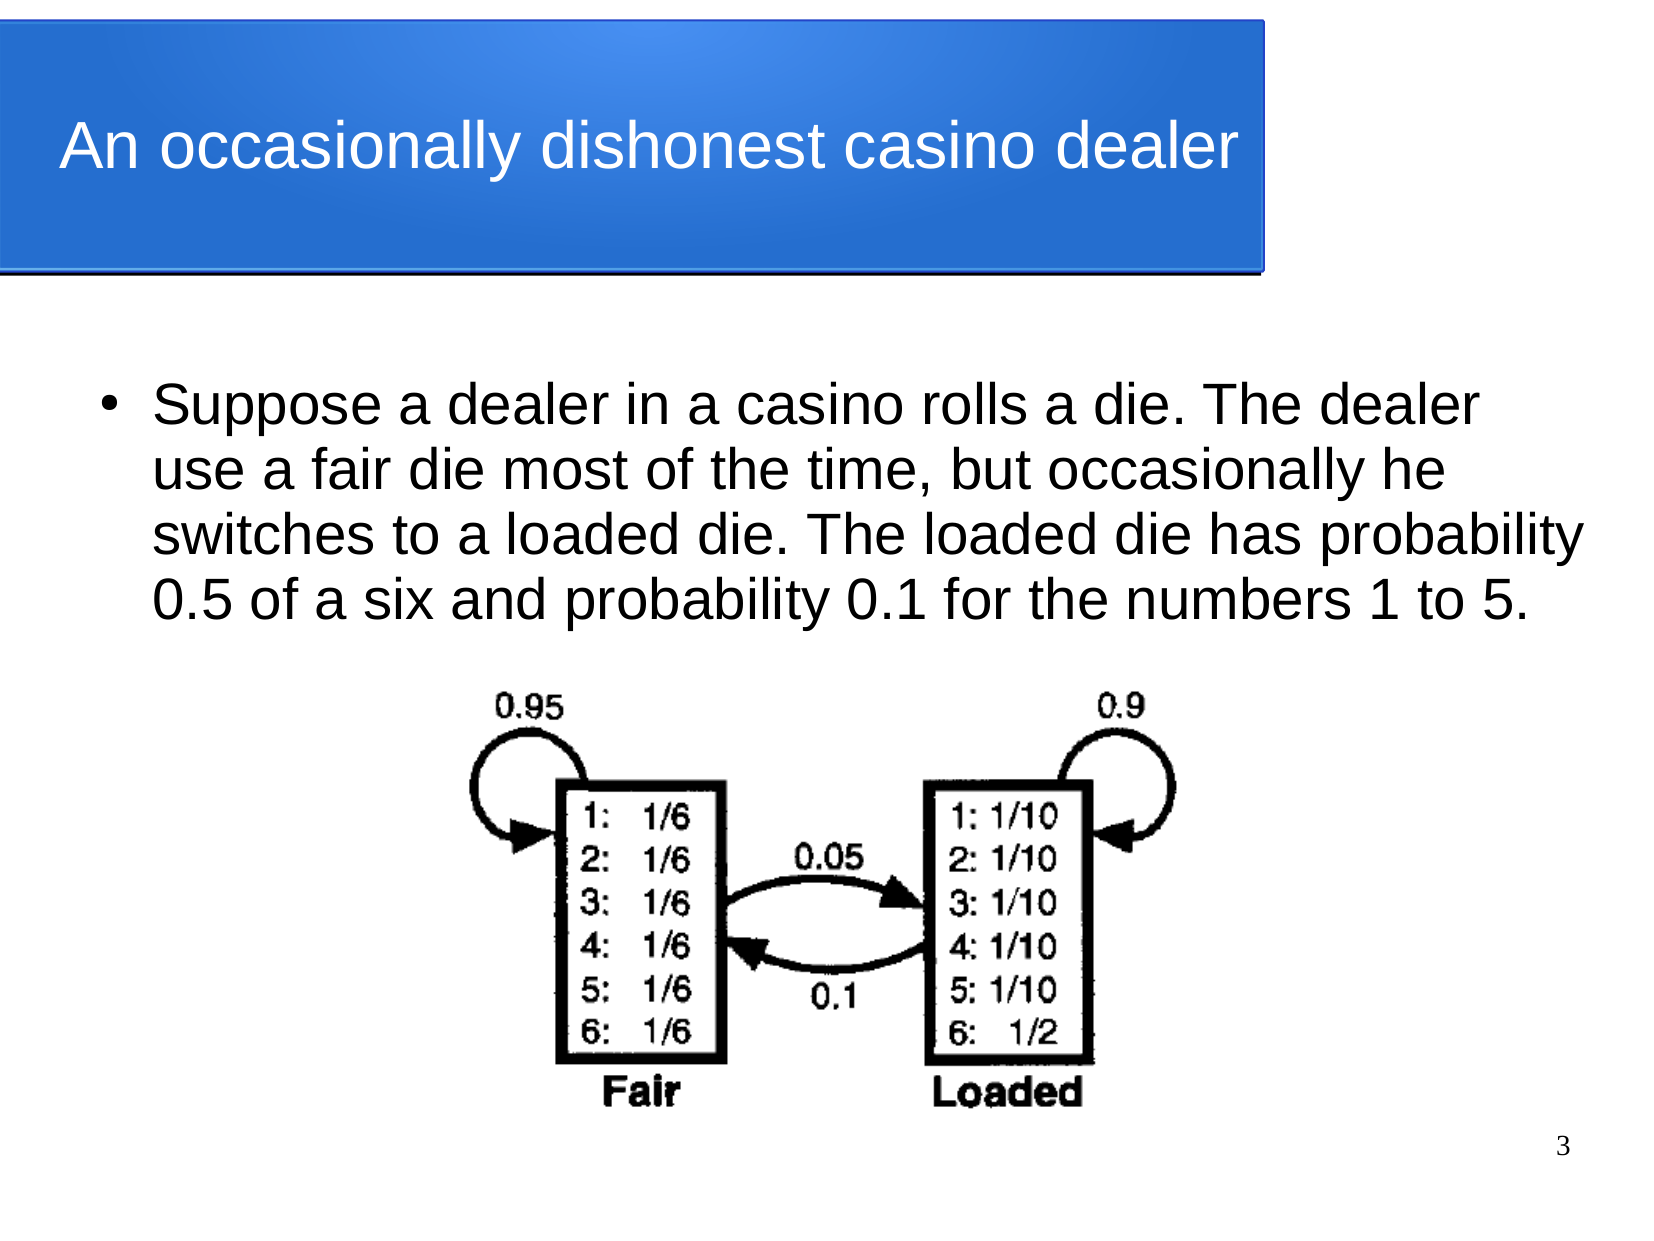

# An occasionally dishonest casino dealer
Suppose a dealer in a casino rolls a die. The dealer use a fair die most of the time, but occasionally he switches to a loaded die. The loaded die has probability 0.5 of a six and probability 0.1 for the numbers 1 to 5.
3